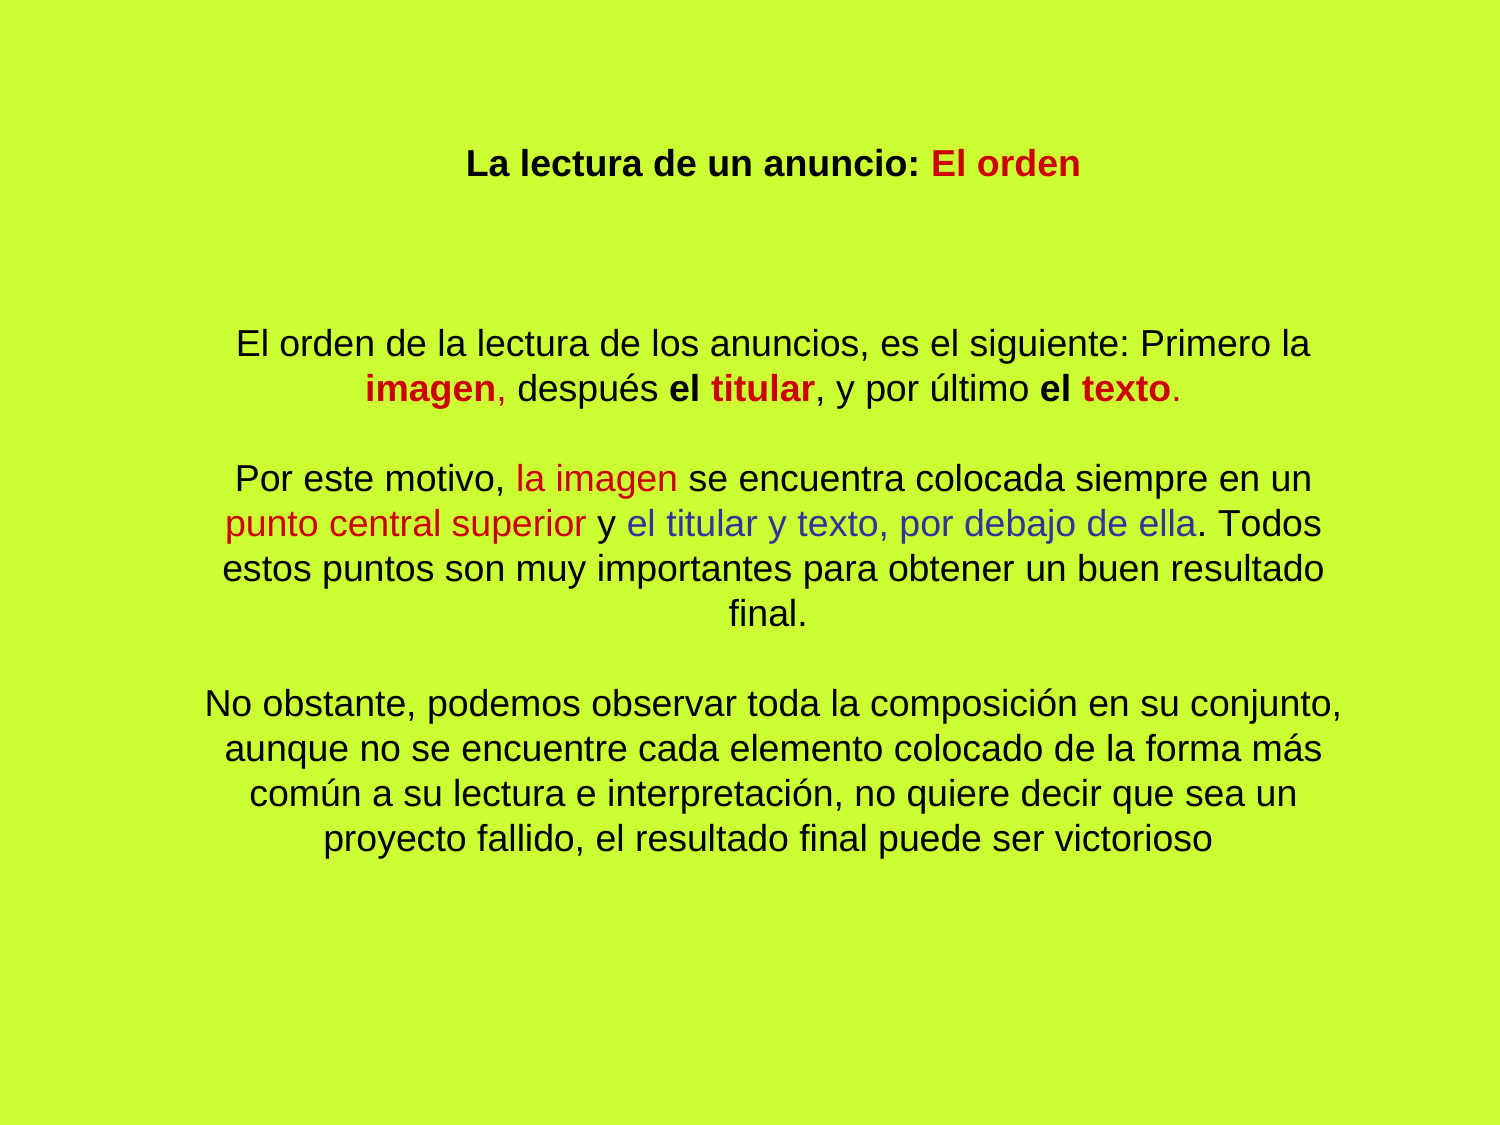

La lectura de un anuncio: El orden
El orden de la lectura de los anuncios, es el siguiente: Primero la imagen, después el titular, y por último el texto.
Por este motivo, la imagen se encuentra colocada siempre en un punto central superior y el titular y texto, por debajo de ella. Todos estos puntos son muy importantes para obtener un buen resultado final.
No obstante, podemos observar toda la composición en su conjunto, aunque no se encuentre cada elemento colocado de la forma más común a su lectura e interpretación, no quiere decir que sea un proyecto fallido, el resultado final puede ser victorioso